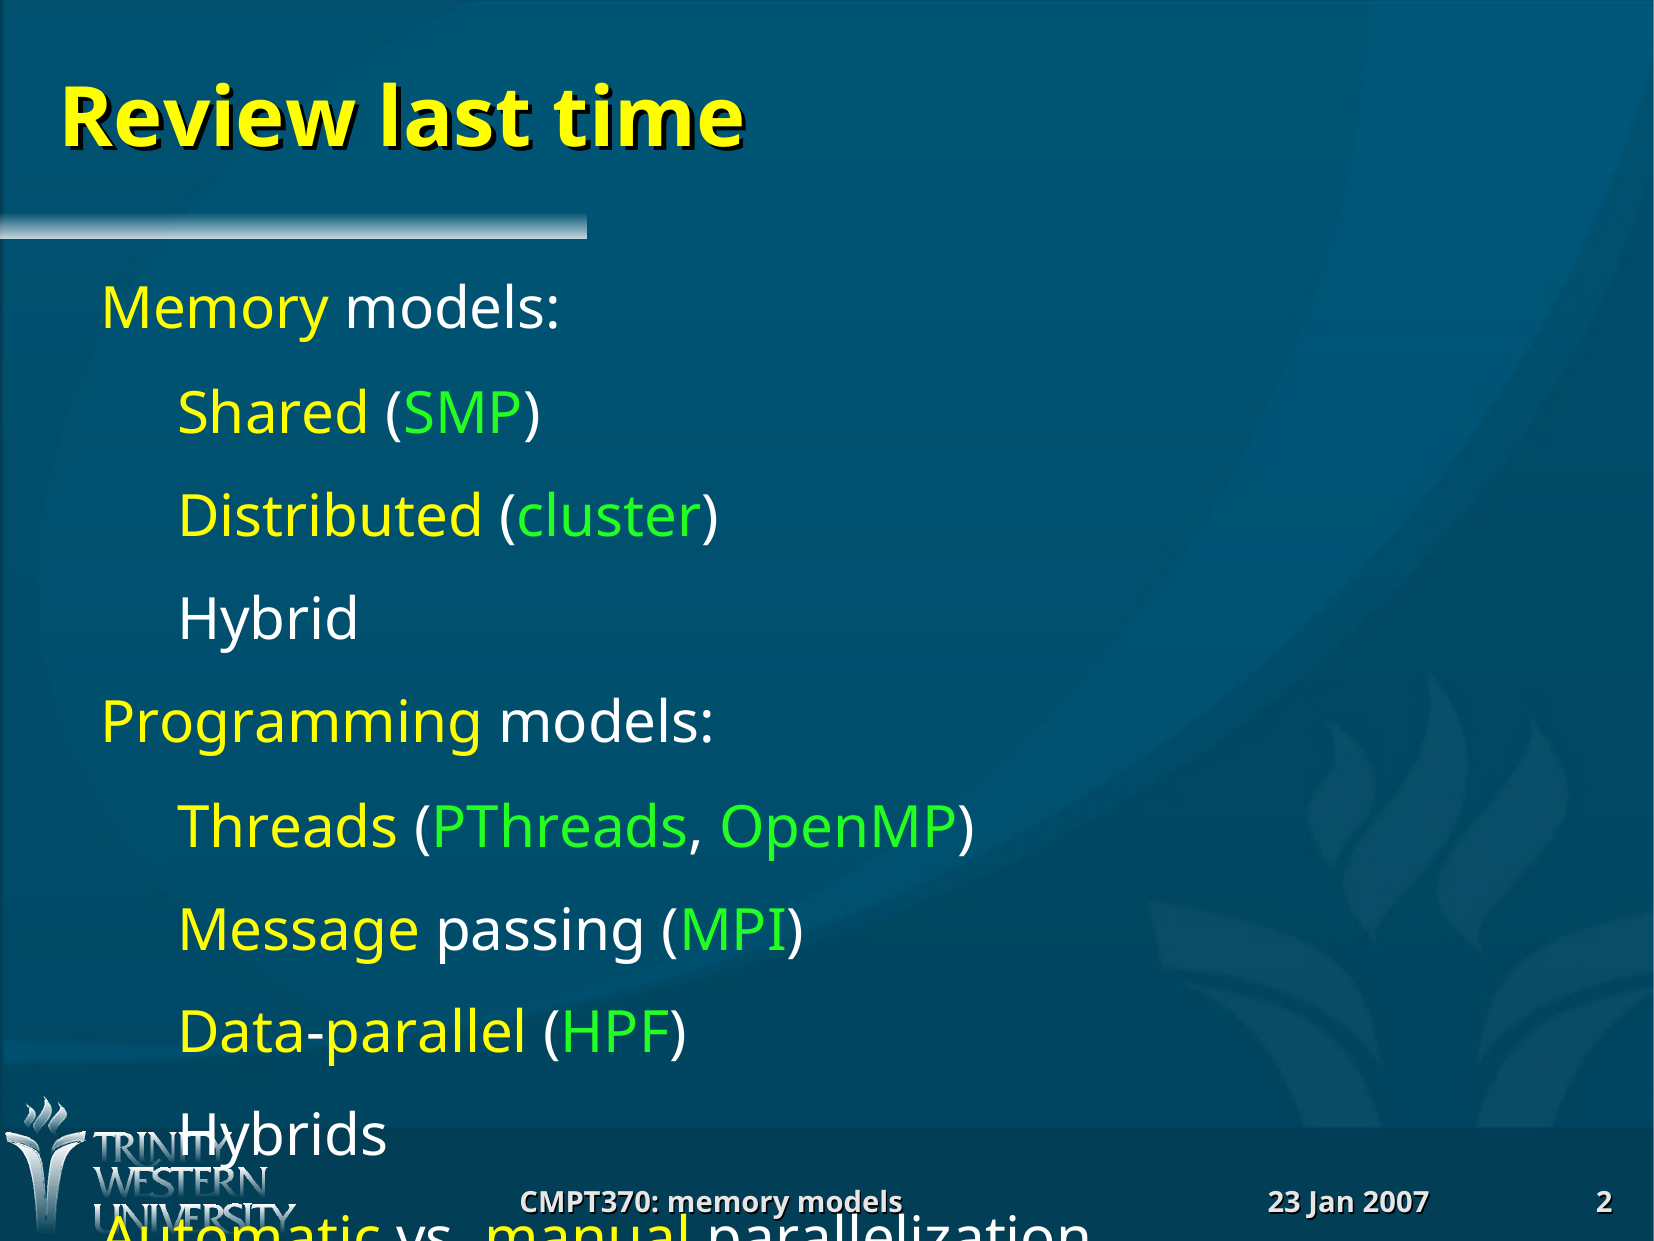

# Review last time
Memory models:
Shared (SMP)
Distributed (cluster)
Hybrid
Programming models:
Threads (PThreads, OpenMP)
Message passing (MPI)
Data-parallel (HPF)
Hybrids
Automatic vs. manual parallelization
CMPT370: memory models
23 Jan 2007
2